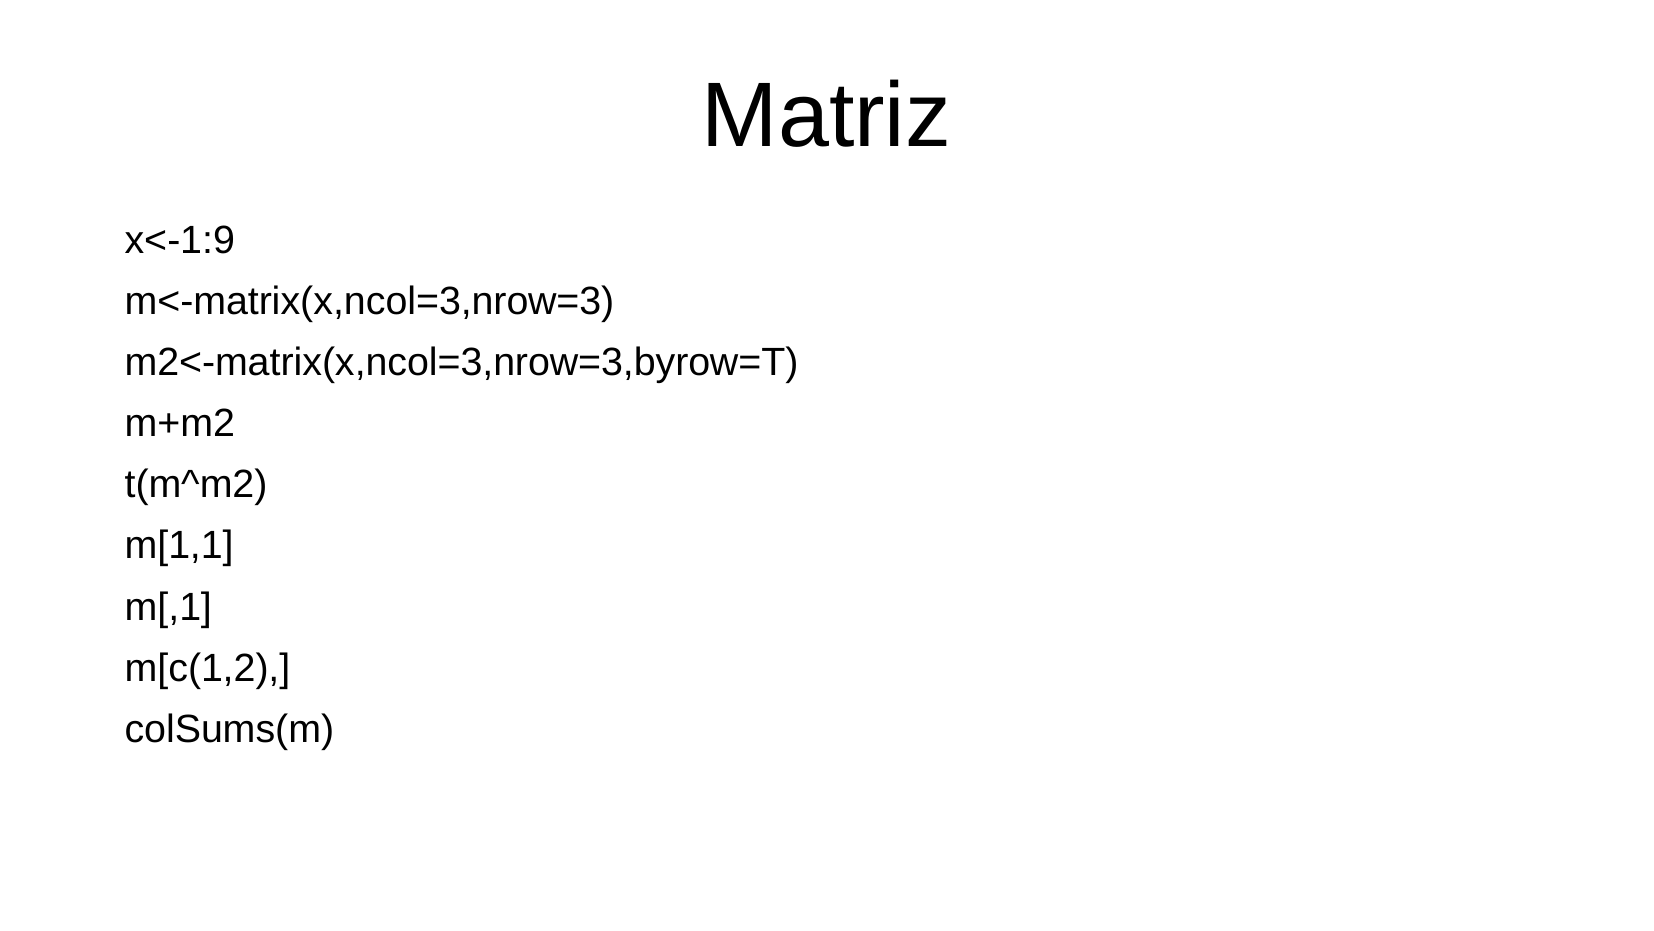

# Matriz
x<-1:9
m<-matrix(x,ncol=3,nrow=3)
m2<-matrix(x,ncol=3,nrow=3,byrow=T)
m+m2
t(m^m2)
m[1,1]
m[,1]
m[c(1,2),]
colSums(m)